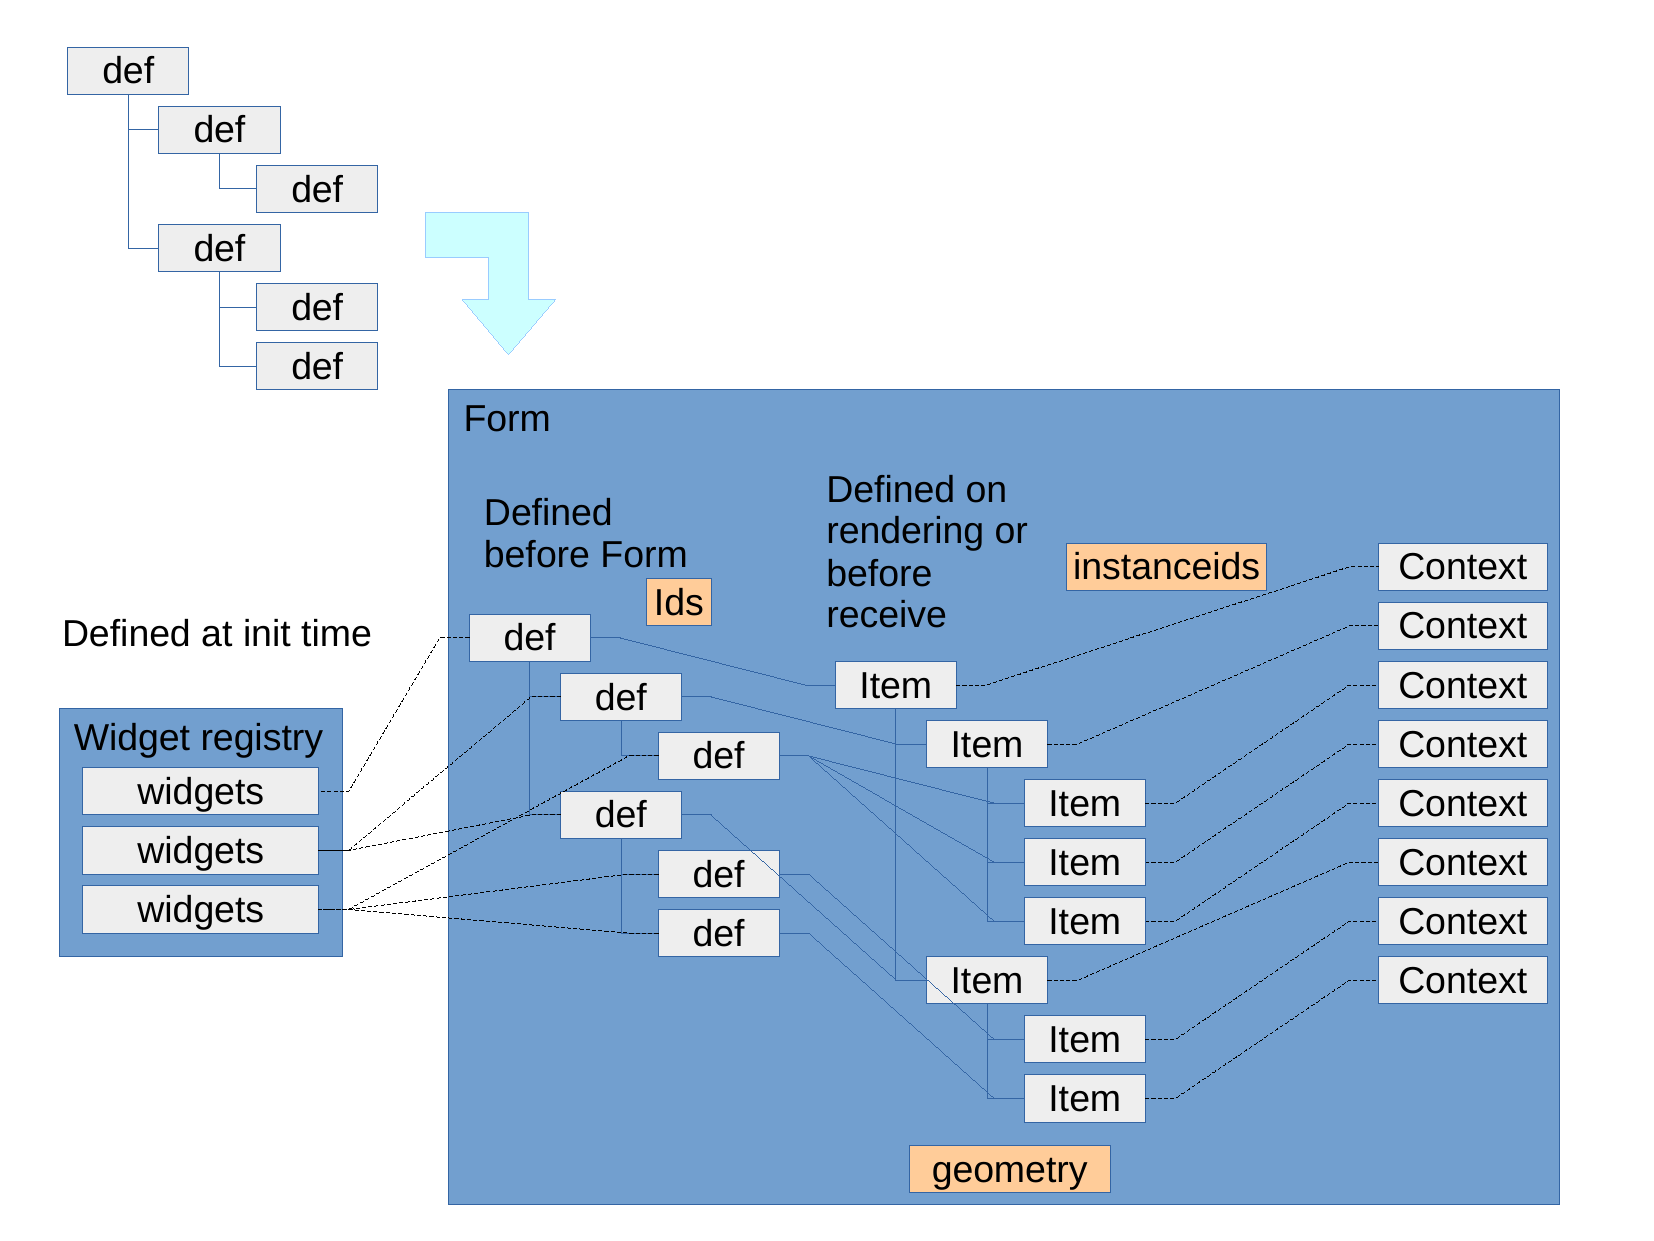

def
def
def
def
def
def
Form
Defined on rendering or before receive
Defined before Form
instanceids
Context
Ids
Context
Defined at init time
def
Item
Context
def
Widget registry
Item
Context
def
widgets
Item
Context
def
widgets
Item
Context
def
widgets
Item
Context
def
Item
Context
Item
Item
geometry